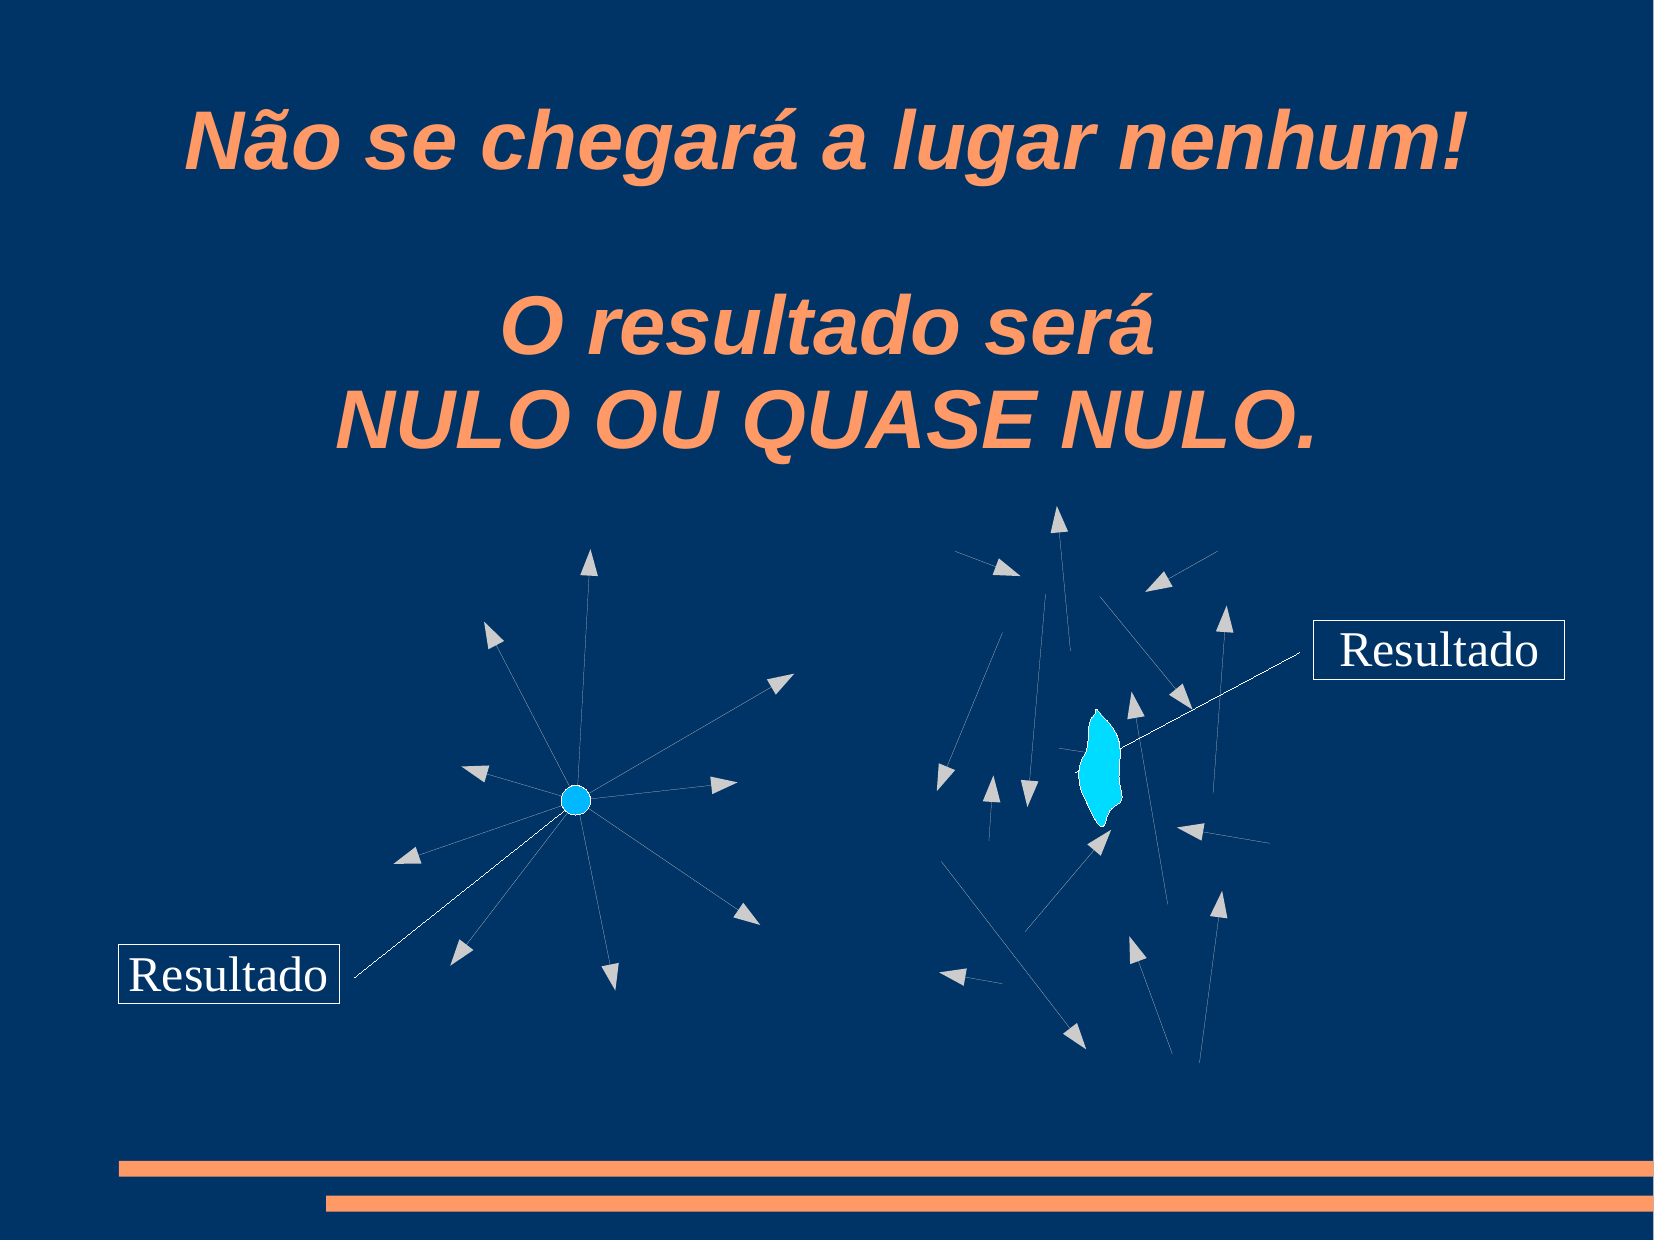

# Não se chegará a lugar nenhum! O resultado será NULO OU QUASE NULO.
Resultado
Resultado